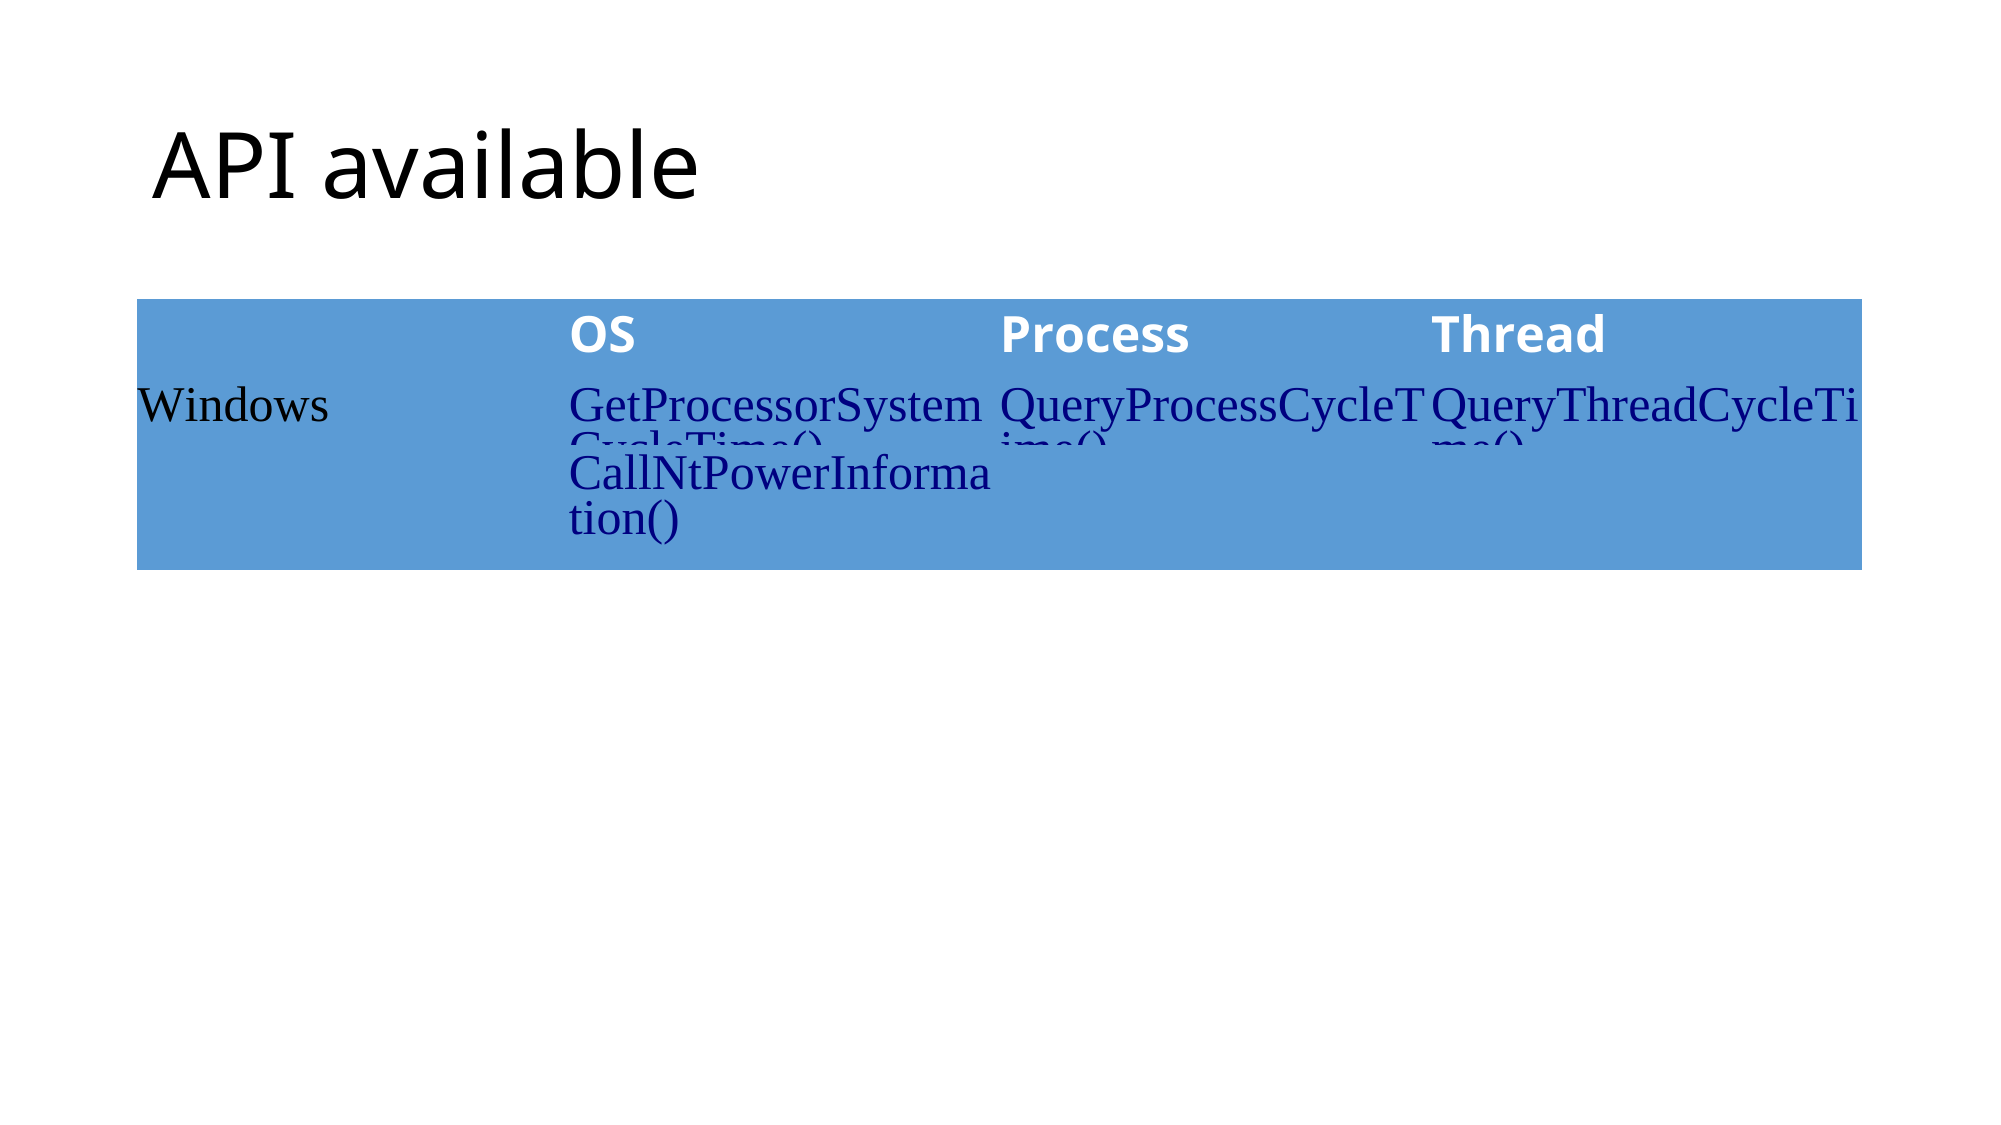

# API available
| | OS | Process | Thread |
| --- | --- | --- | --- |
| Windows | GetProcessorSystemCycleTime() | QueryProcessCycleTime() | QueryThreadCycleTime() |
| | CallNtPowerInformation() | | |